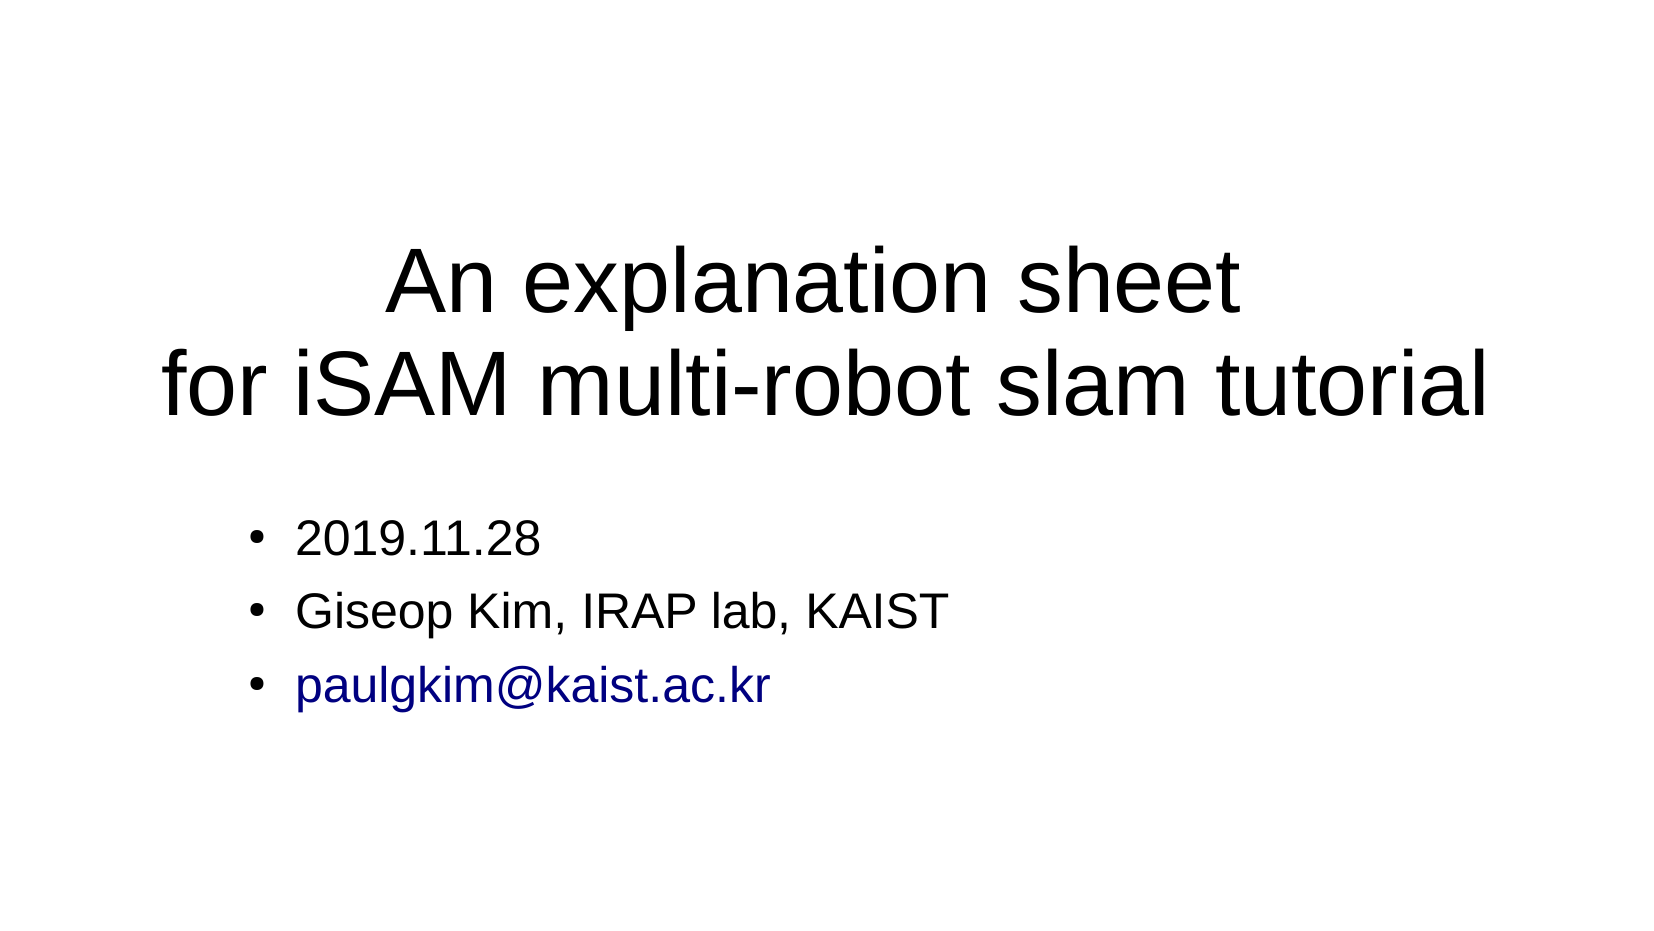

# An explanation sheet for iSAM multi-robot slam tutorial
2019.11.28
Giseop Kim, IRAP lab, KAIST
paulgkim@kaist.ac.kr